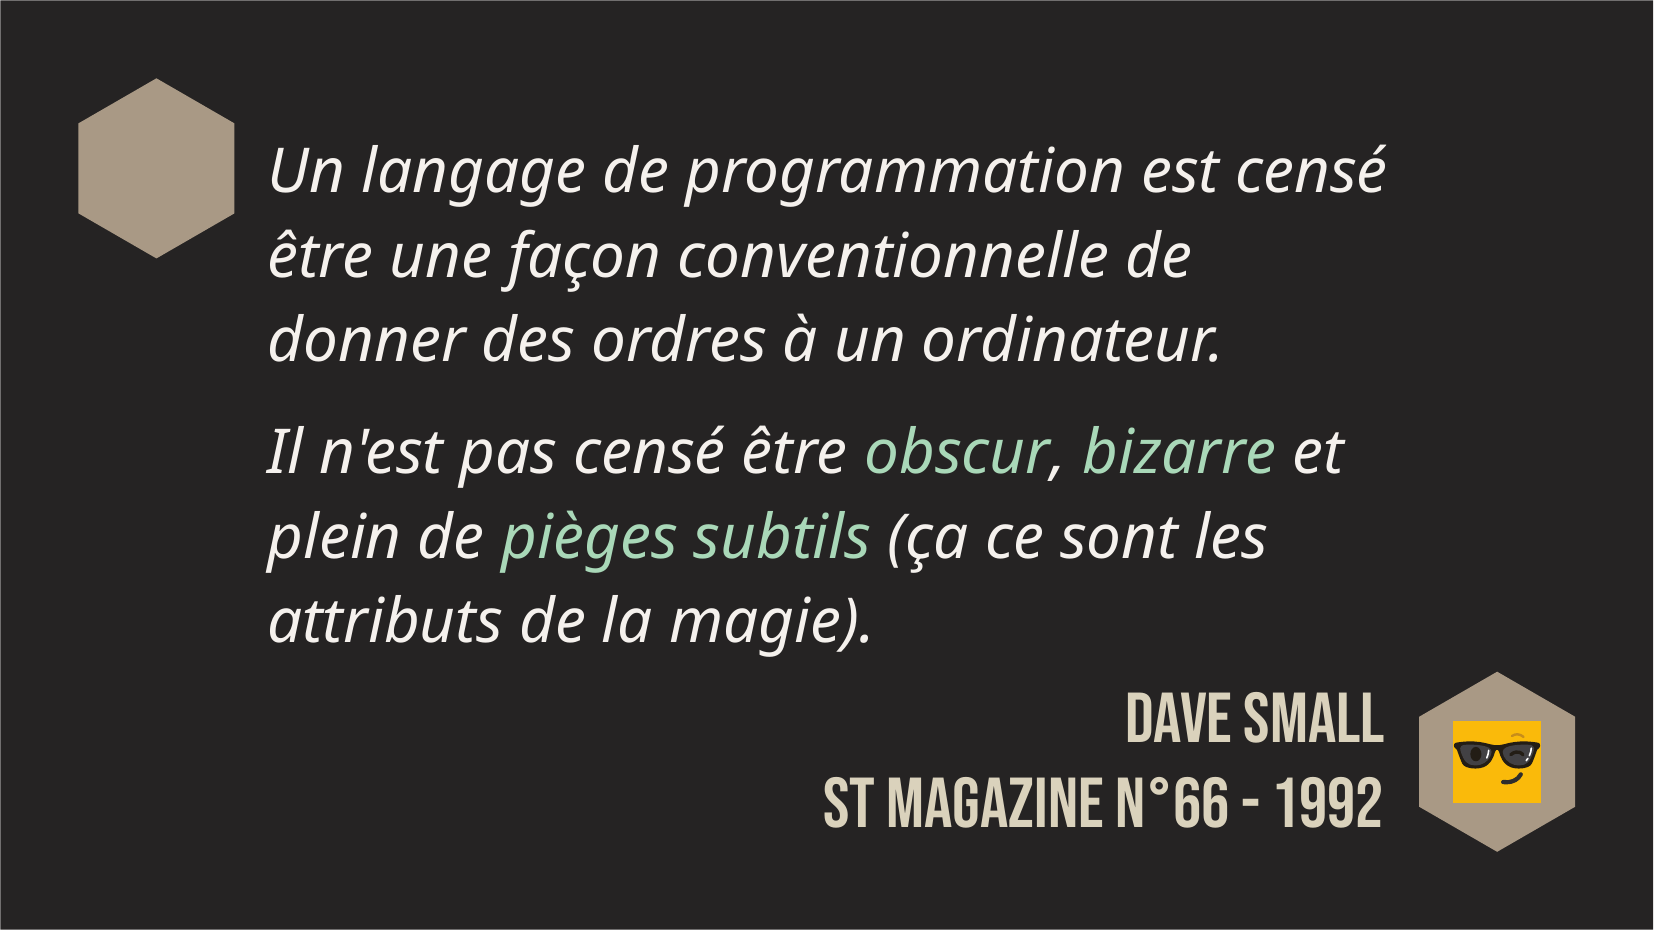

Un langage de programmation est censé être une façon conventionnelle de donner des ordres à un ordinateur.
Il n'est pas censé être obscur, bizarre et plein de pièges subtils (ça ce sont les attributs de la magie).
# Dave Small ST Magazine n°66 - 1992